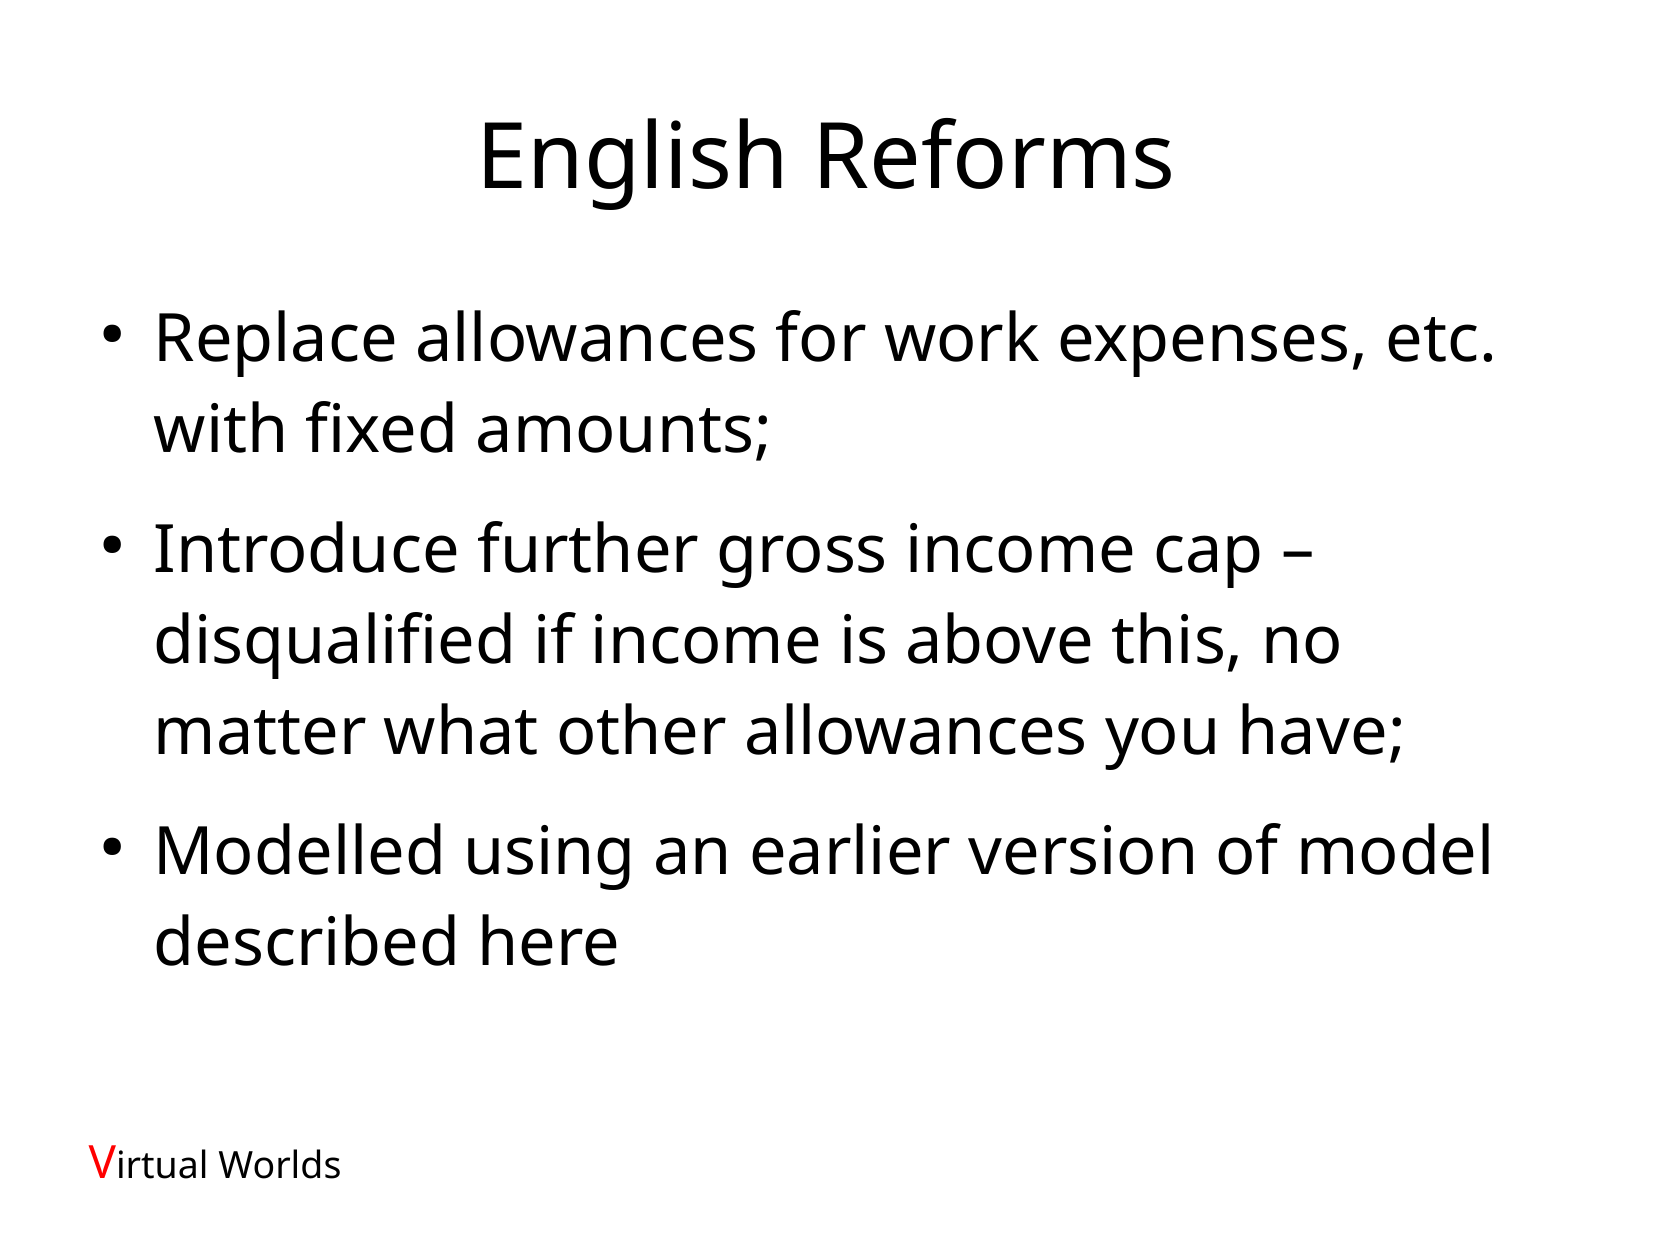

# English Reforms
Replace allowances for work expenses, etc. with fixed amounts;
Introduce further gross income cap – disqualified if income is above this, no matter what other allowances you have;
Modelled using an earlier version of model described here